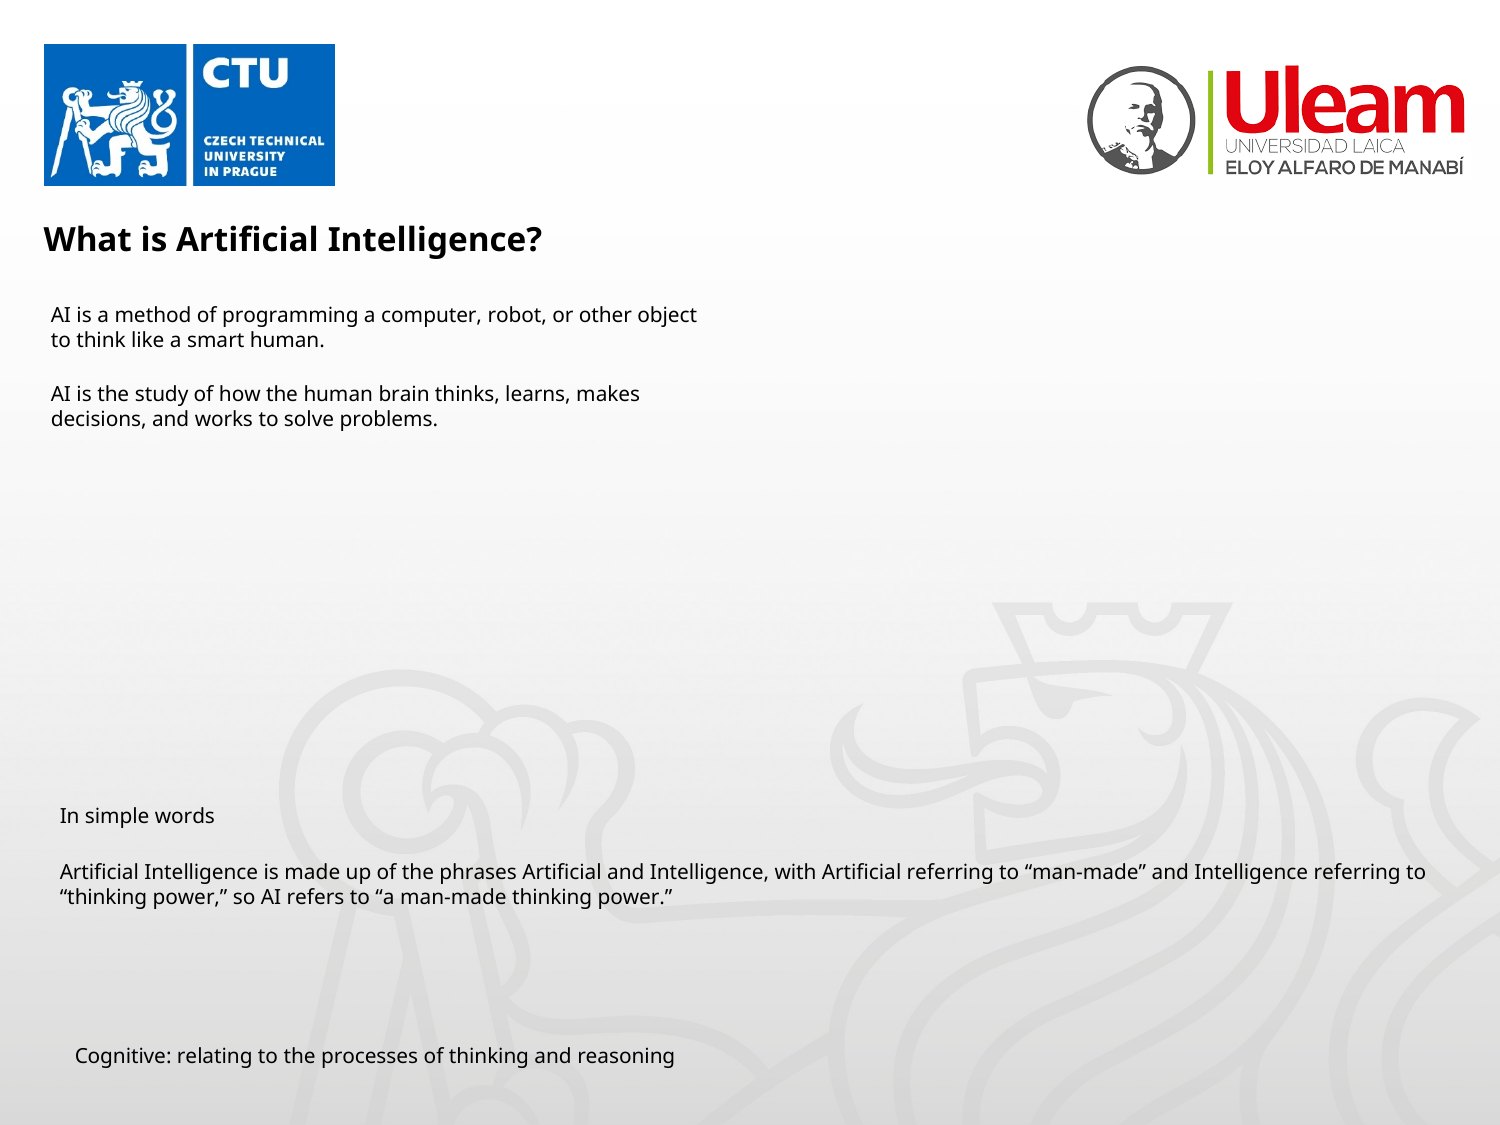

What is Artificial Intelligence?
AI is a method of programming a computer, robot, or other object to think like a smart human.
AI is the study of how the human brain thinks, learns, makes decisions, and works to solve problems.
In simple words
Artificial Intelligence is made up of the phrases Artificial and Intelligence, with Artificial referring to “man-made” and Intelligence referring to “thinking power,” so AI refers to “a man-made thinking power.”
Cognitive: relating to the processes of thinking and reasoning